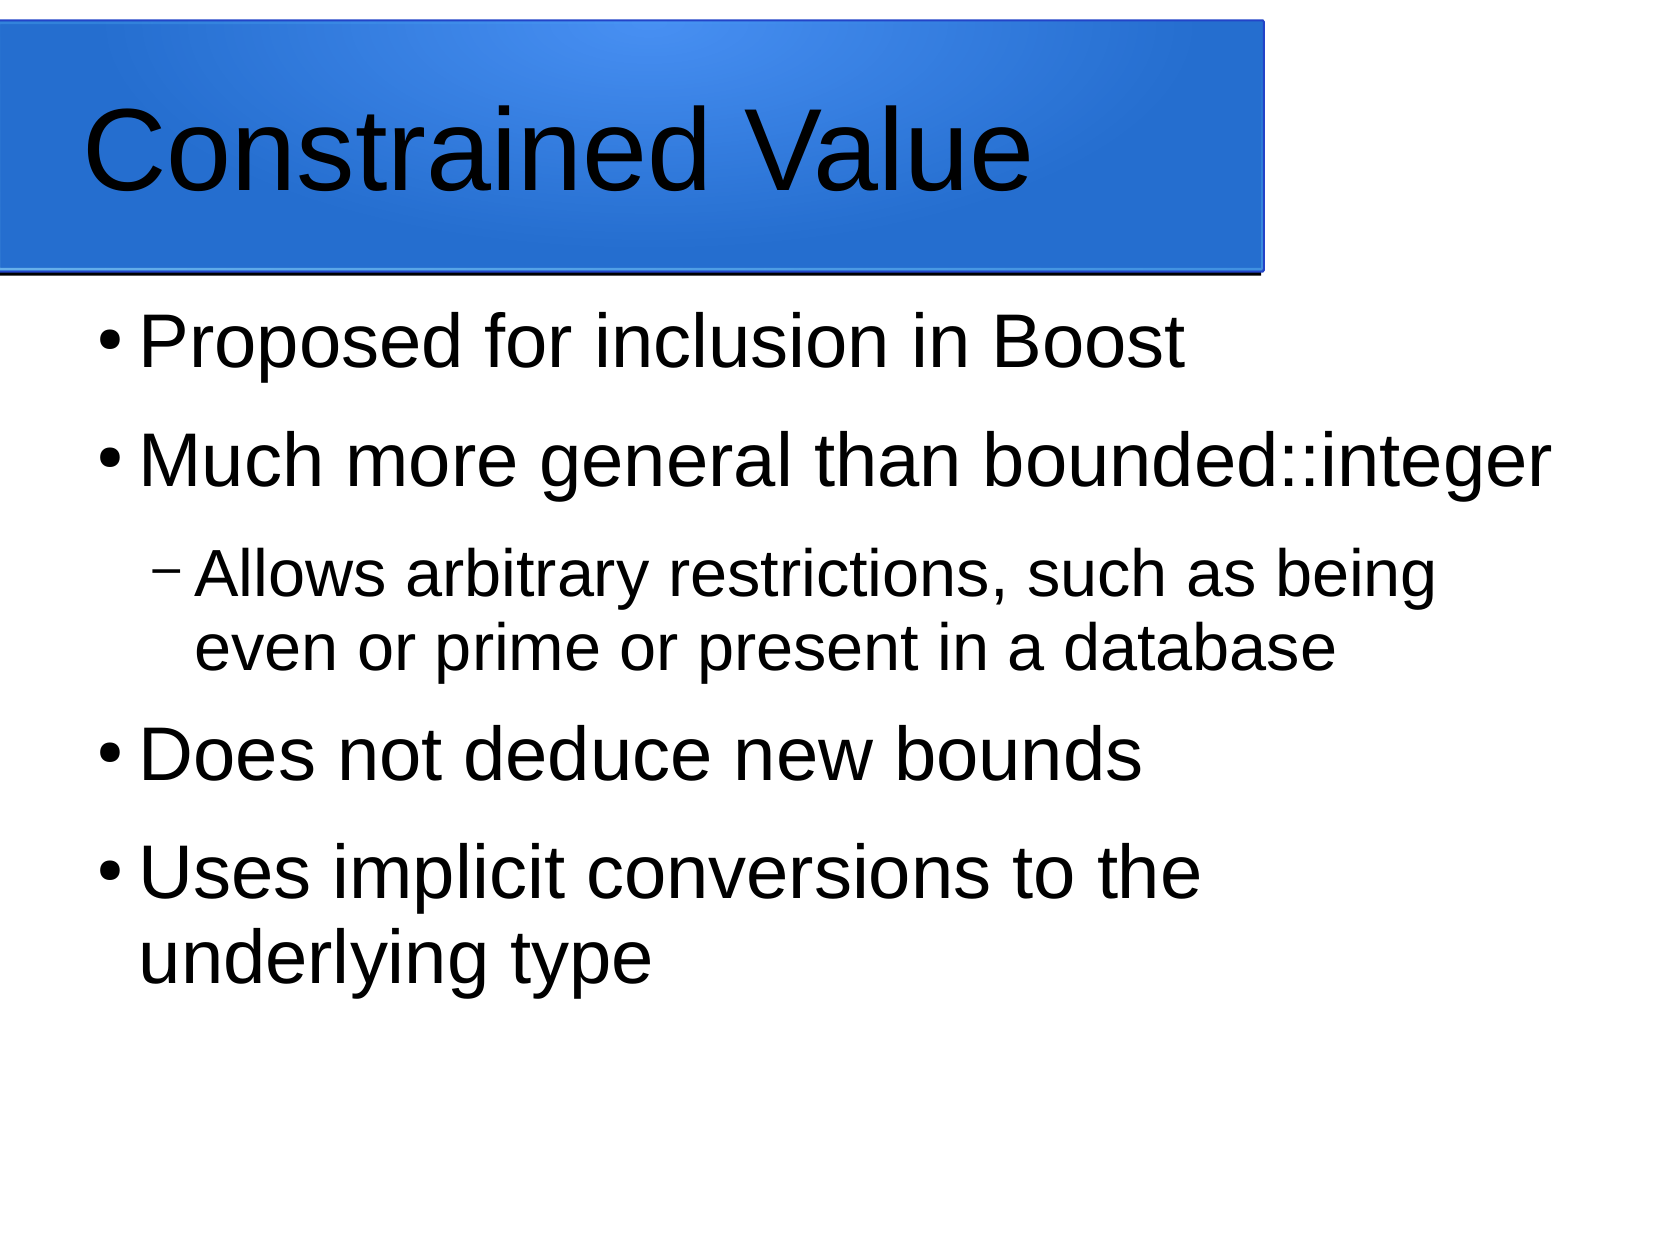

# Constrained Value
Proposed for inclusion in Boost
Much more general than bounded::integer
Allows arbitrary restrictions, such as being even or prime or present in a database
Does not deduce new bounds
Uses implicit conversions to the underlying type